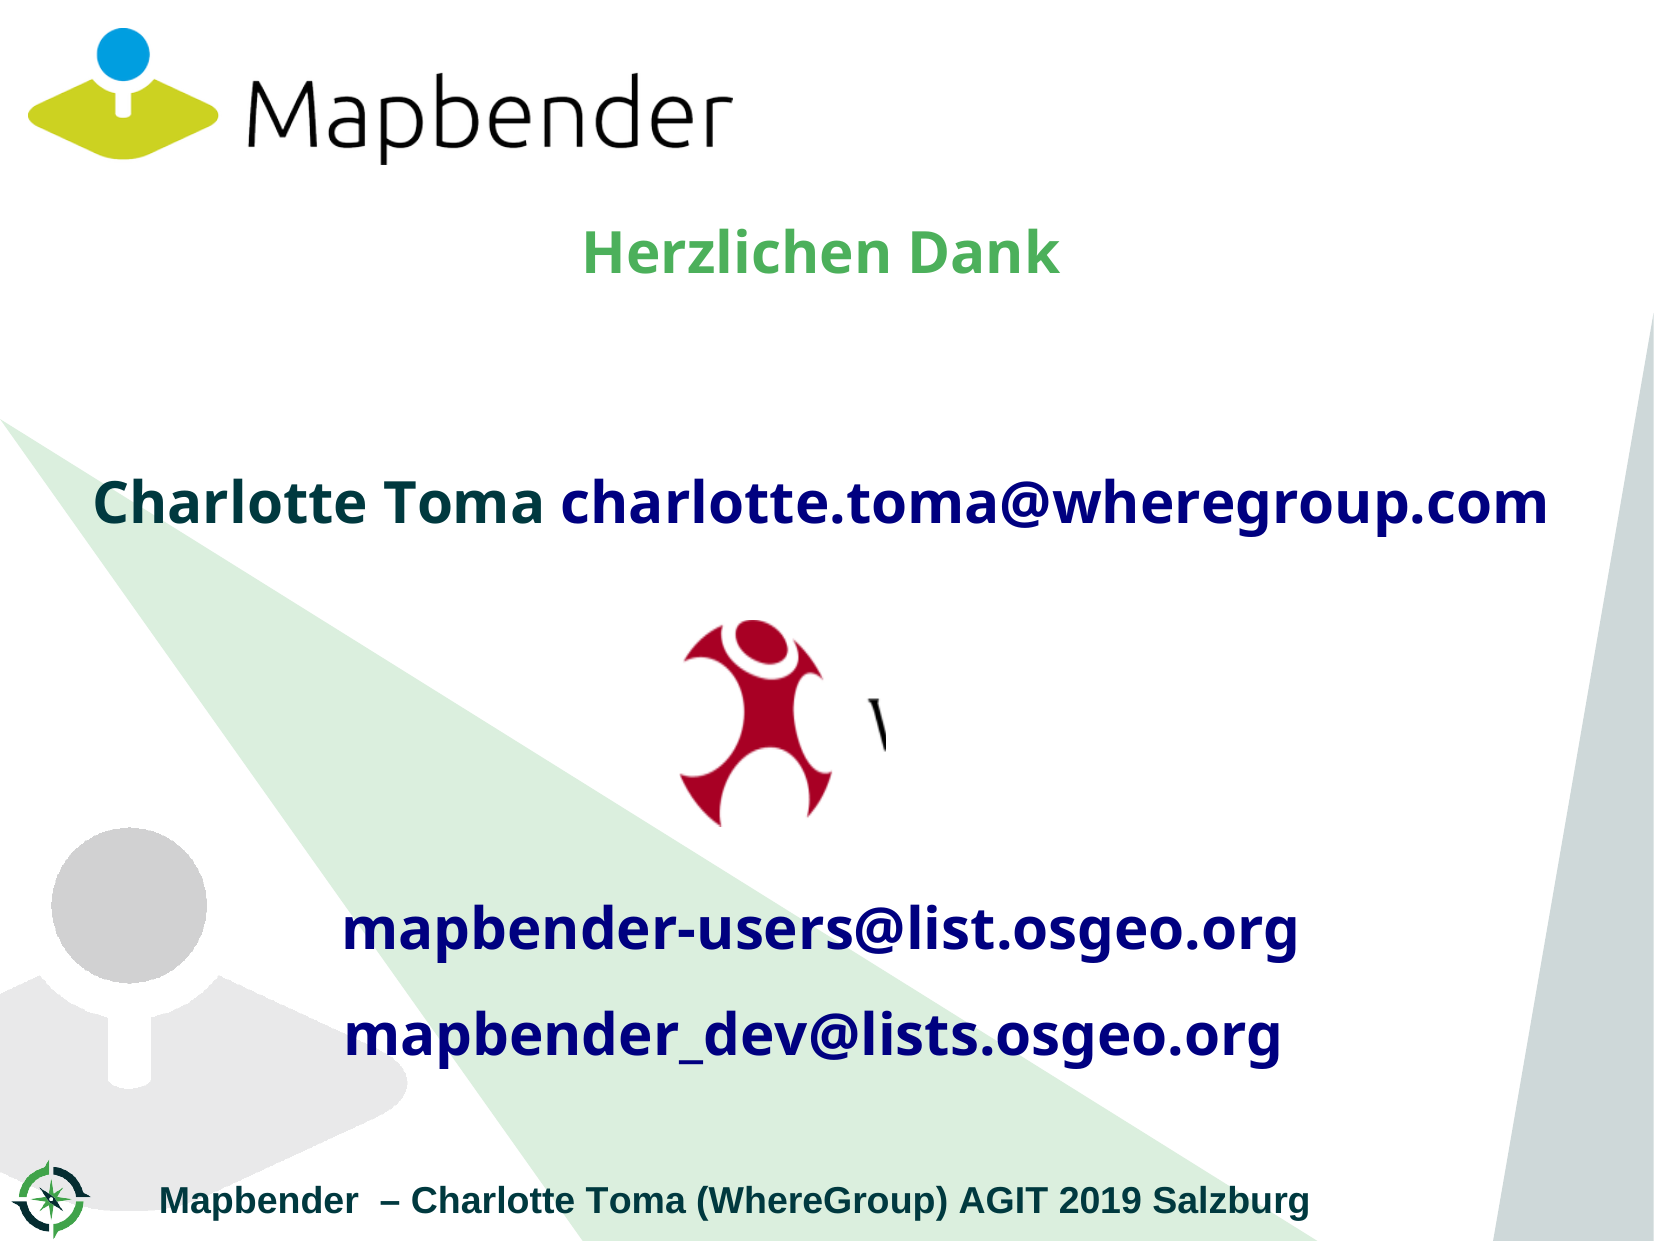

# Herzlichen Dank
Charlotte Toma charlotte.toma@wheregroup.com
mapbender-users@list.osgeo.org
mapbender_dev@lists.osgeo.org